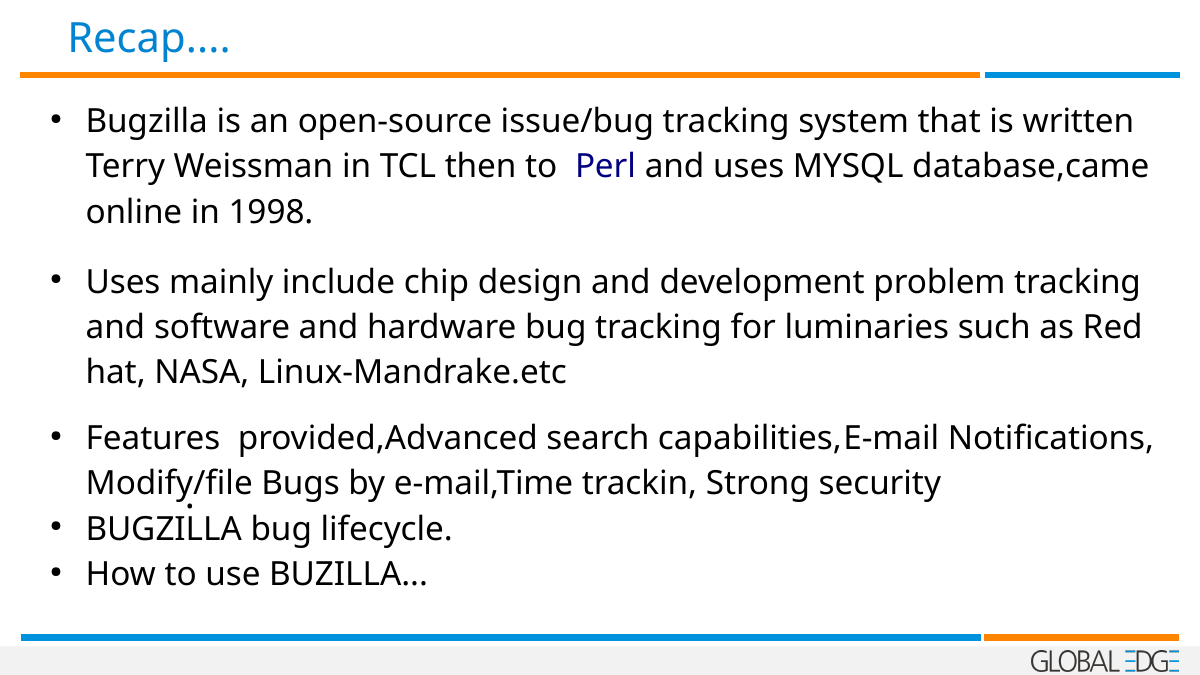

# Recap....
Bugzilla is an open-source issue/bug tracking system that is written Terry Weissman in TCL then to Perl and uses MYSQL database,came online in 1998.
Uses mainly include chip design and development problem tracking and software and hardware bug tracking for luminaries such as Red hat, NASA, Linux-Mandrake.etc
Features provided,Advanced search capabilities,E-mail Notifications, Modify/file Bugs by e-mail,Time trackin, Strong security
BUGZILLA bug lifecycle.
How to use BUZILLA...
.